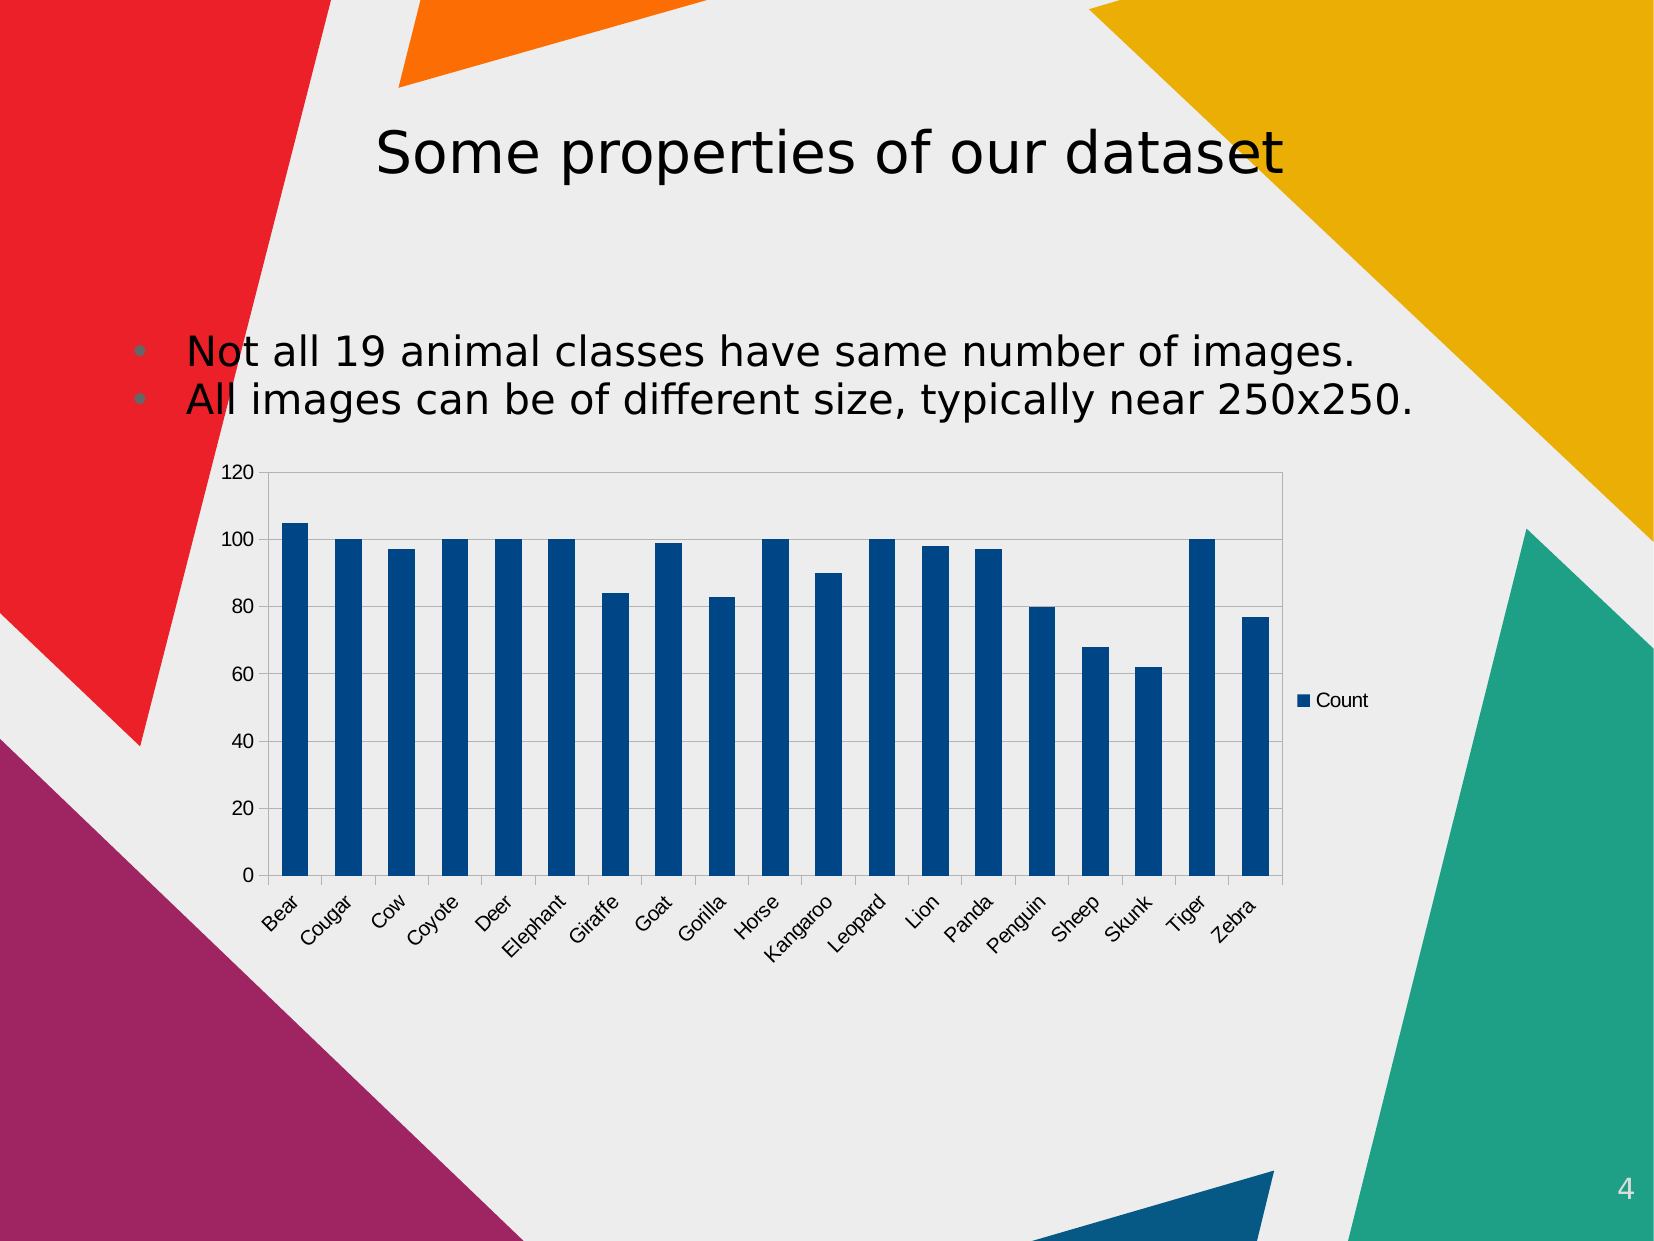

# Some properties of our dataset
Not all 19 animal classes have same number of images.
All images can be of different size, typically near 250x250.
### Chart
| Category | Count |
|---|---|
| Bear | 105.0 |
| Cougar | 100.0 |
| Cow | 97.0 |
| Coyote | 100.0 |
| Deer | 100.0 |
| Elephant | 100.0 |
| Giraffe | 84.0 |
| Goat | 99.0 |
| Gorilla | 83.0 |
| Horse | 100.0 |
| Kangaroo | 90.0 |
| Leopard | 100.0 |
| Lion | 98.0 |
| Panda | 97.0 |
| Penguin | 80.0 |
| Sheep | 68.0 |
| Skunk | 62.0 |
| Tiger | 100.0 |
| Zebra | 77.0 |4